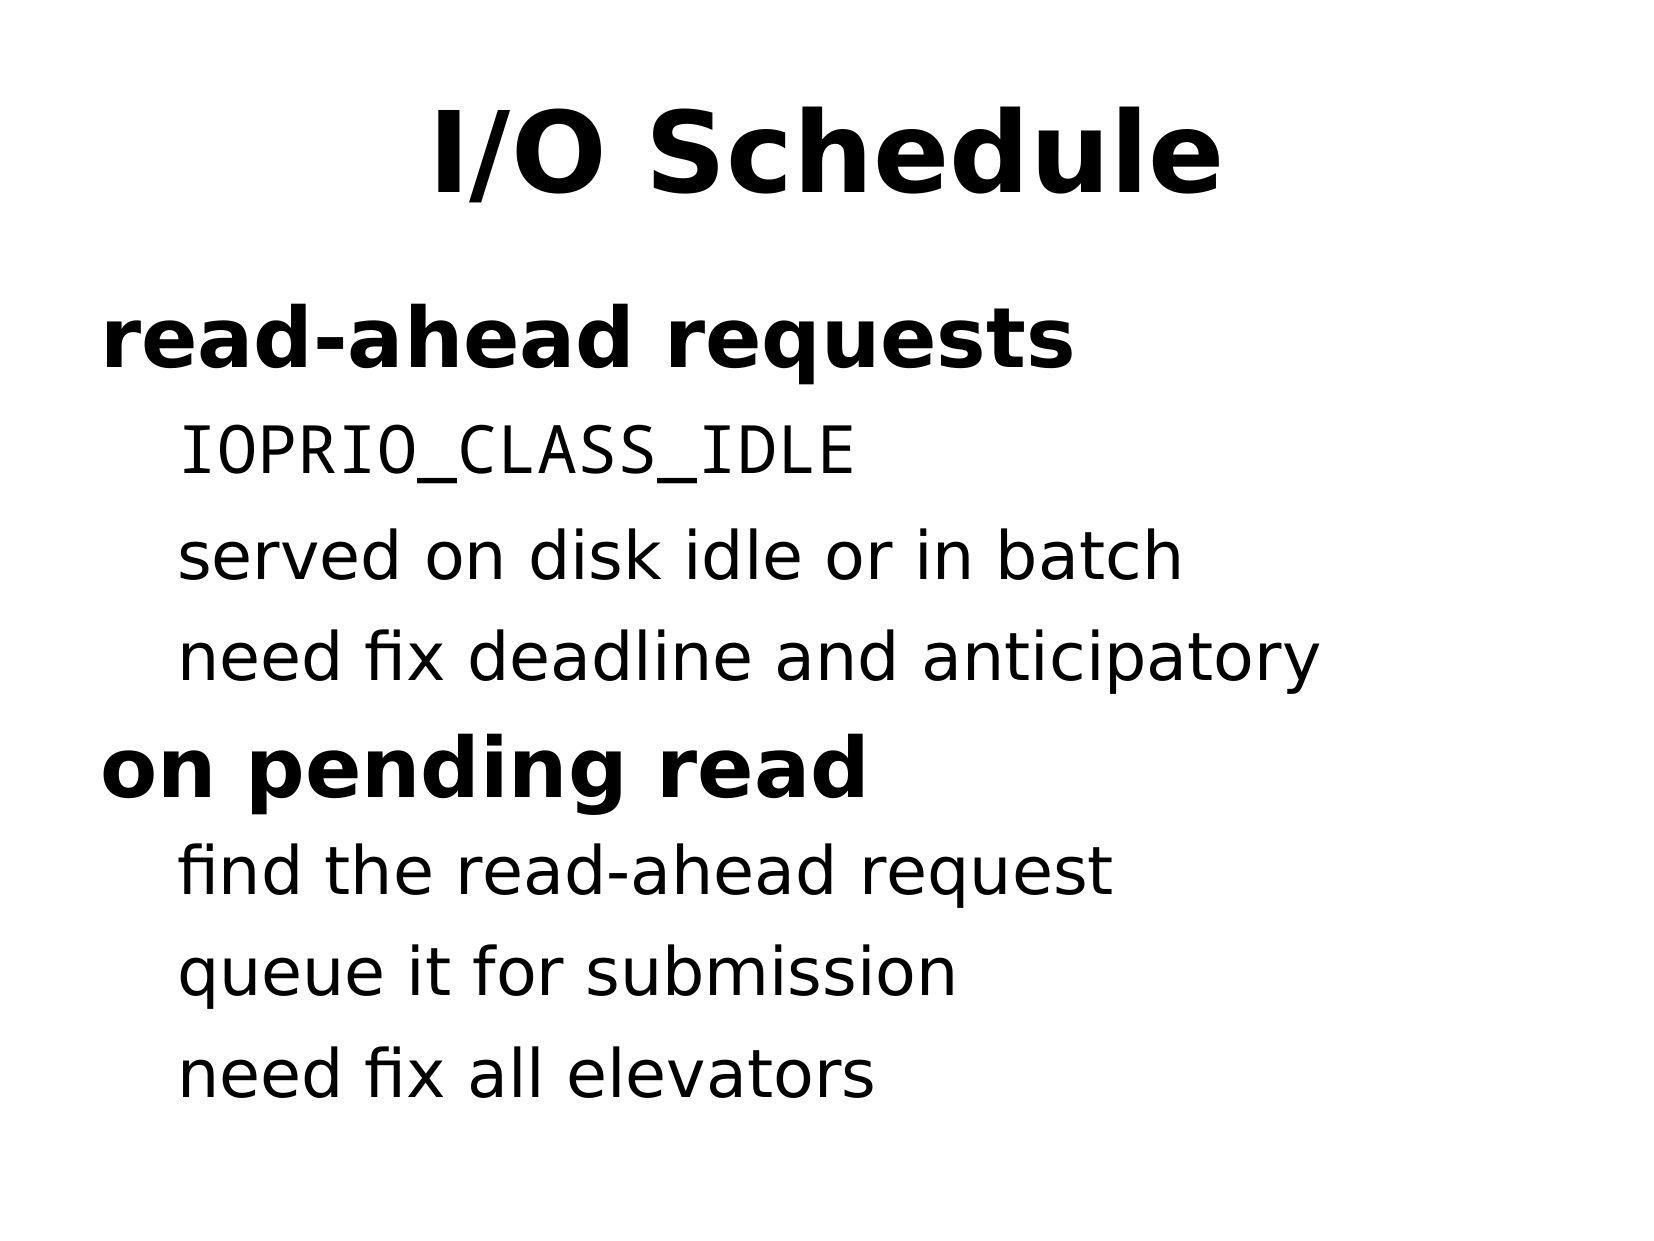

# I/O Schedule
read-ahead requests
IOPRIO_CLASS_IDLE
served on disk idle or in batch
need fix deadline and anticipatory
on pending read
find the read-ahead request
queue it for submission
need fix all elevators